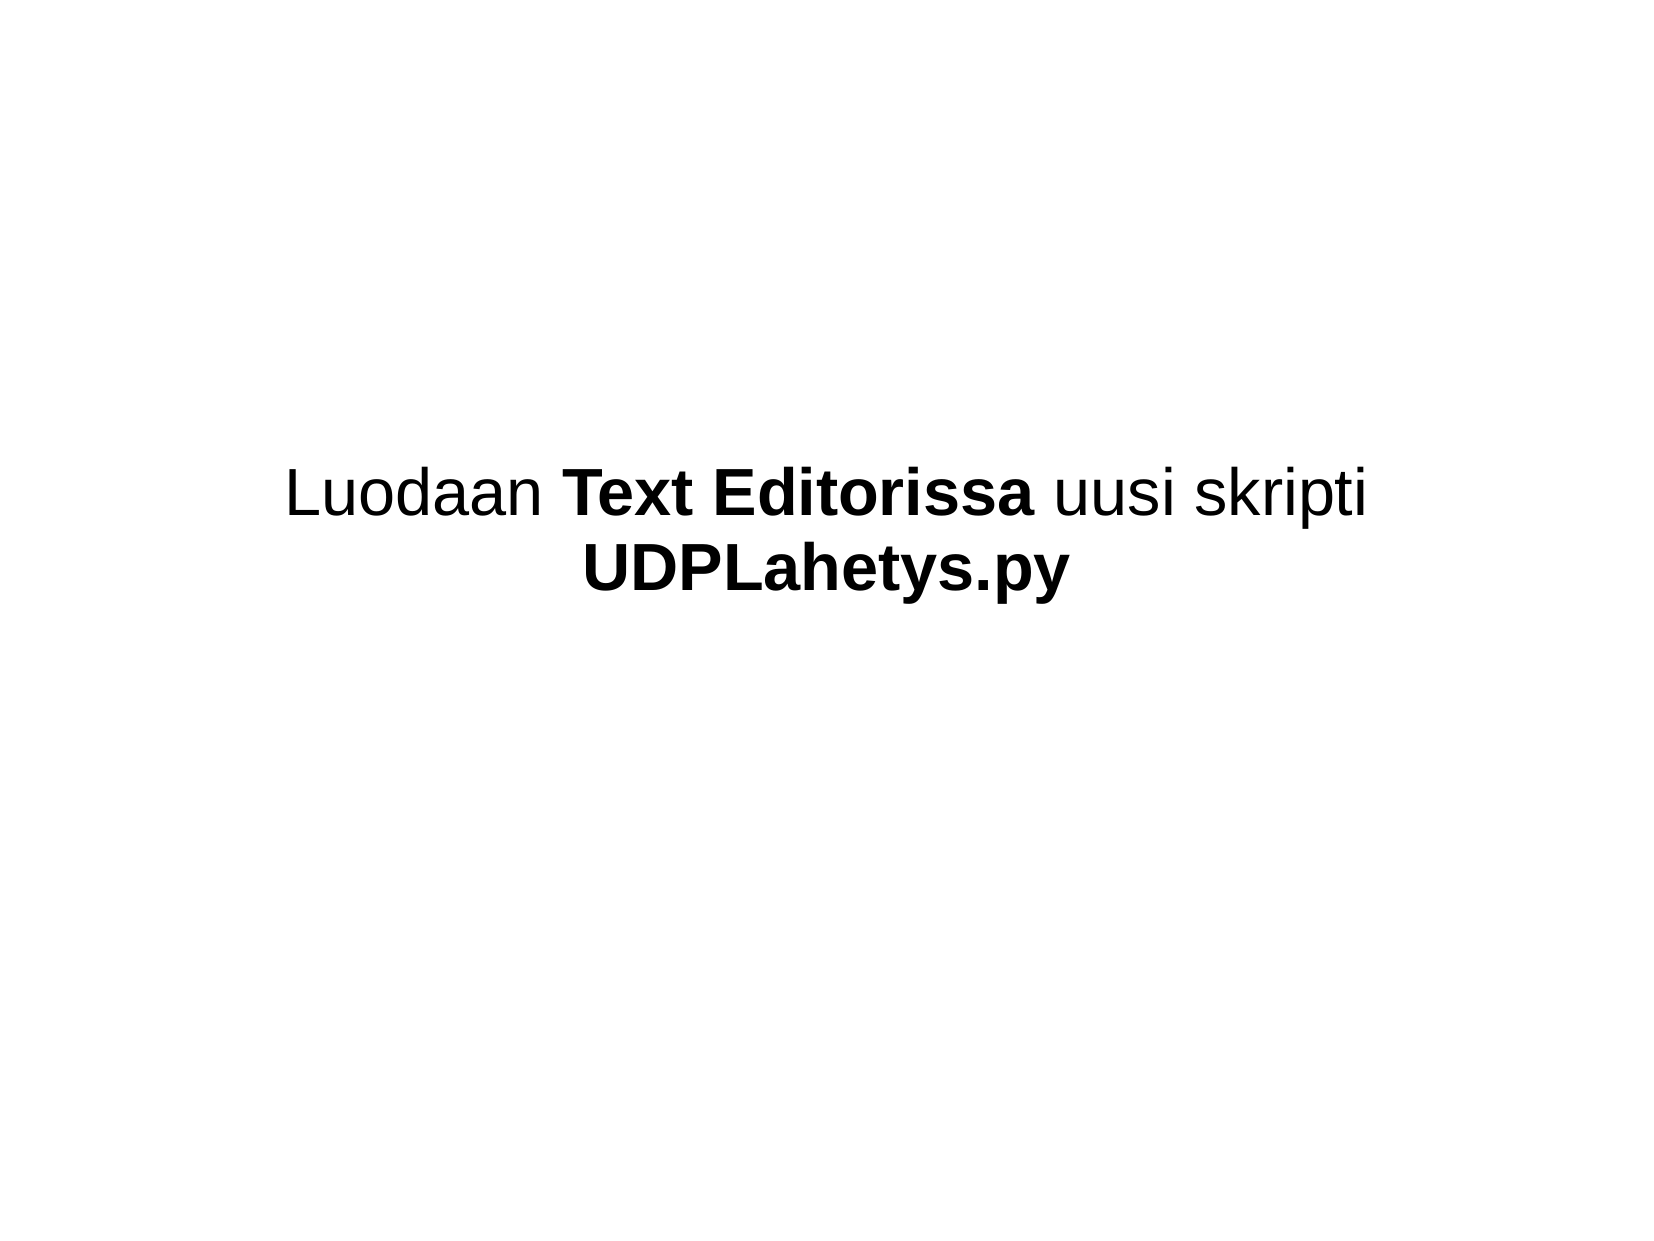

# Luodaan Text Editorissa uusi skripti UDPLahetys.py